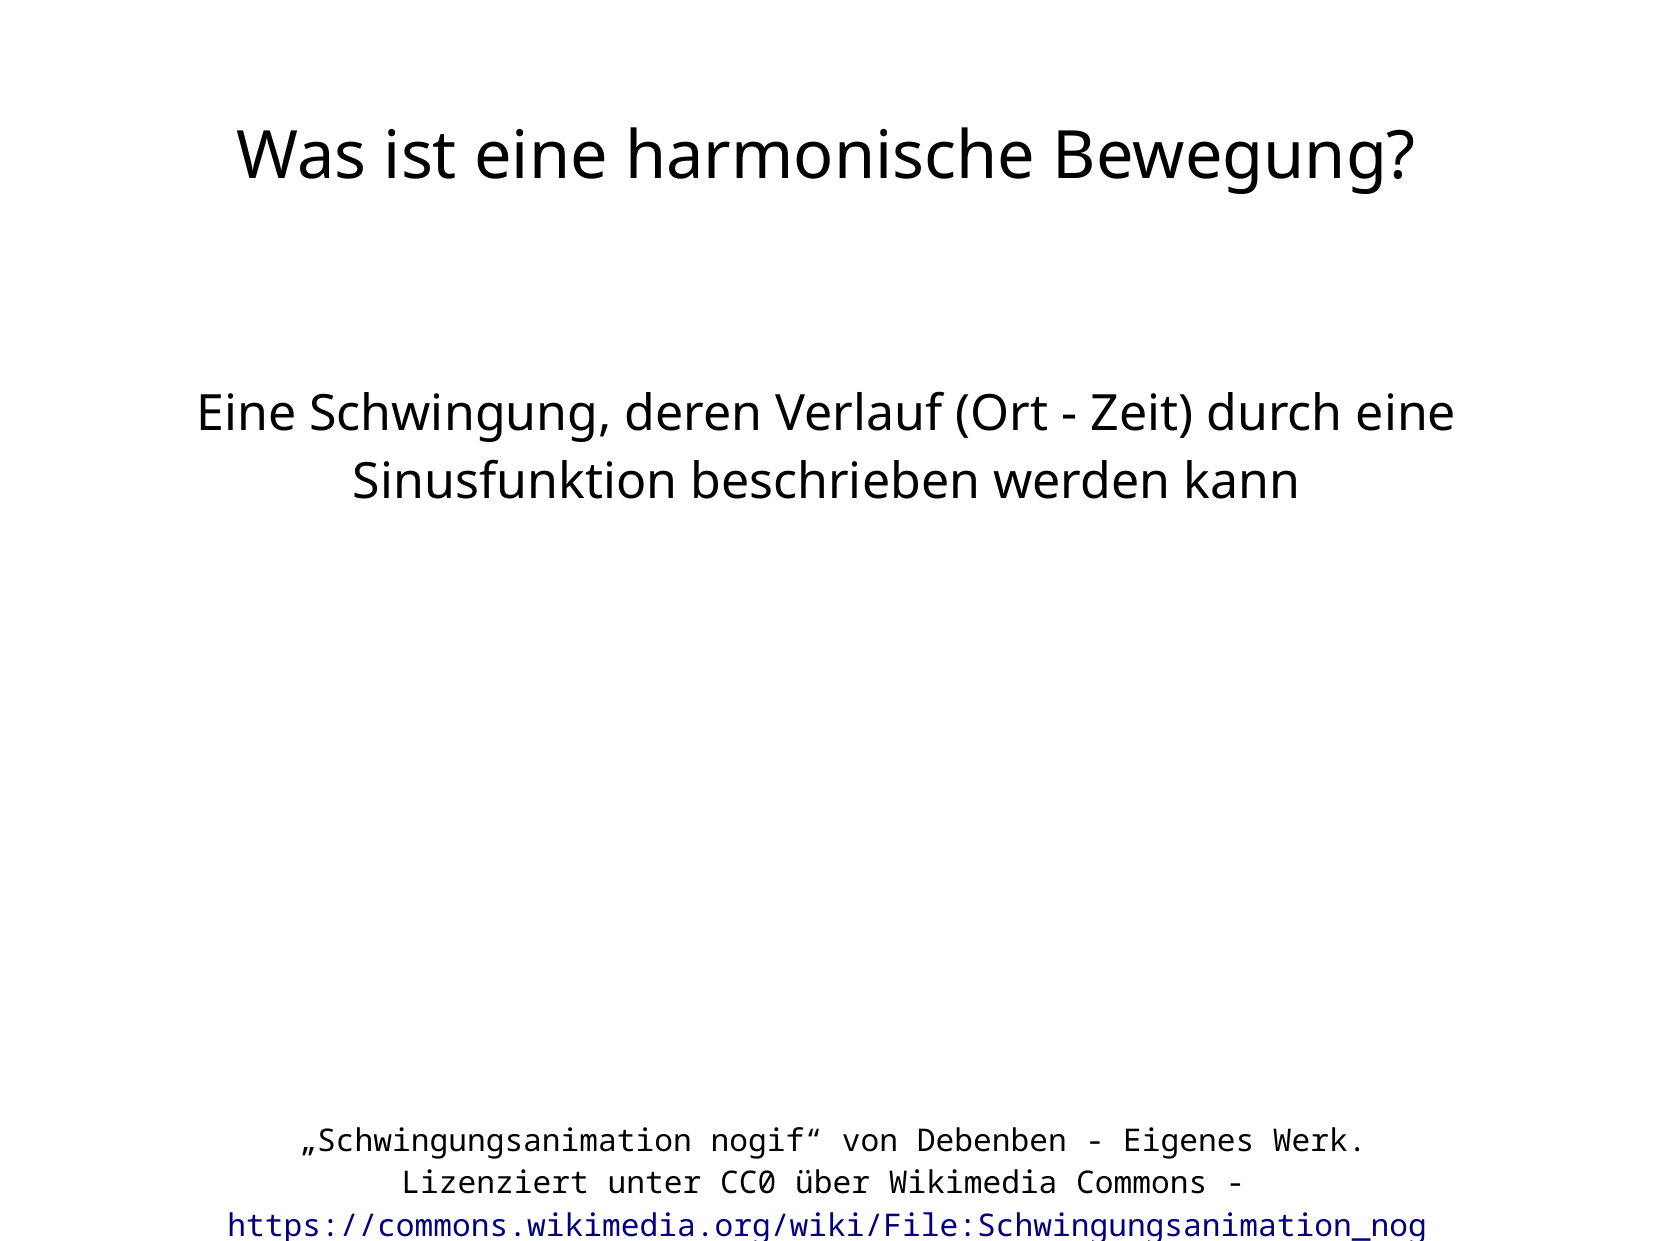

# Was ist eine harmonische Bewegung?
Eine Schwingung, deren Verlauf (Ort - Zeit) durch eine Sinusfunktion beschrieben werden kann
„Schwingungsanimation nogif“ von Debenben - Eigenes Werk. Lizenziert unter CC0 über Wikimedia Commons - https://commons.wikimedia.org/wiki/File:Schwingungsanimation_nogif.svg